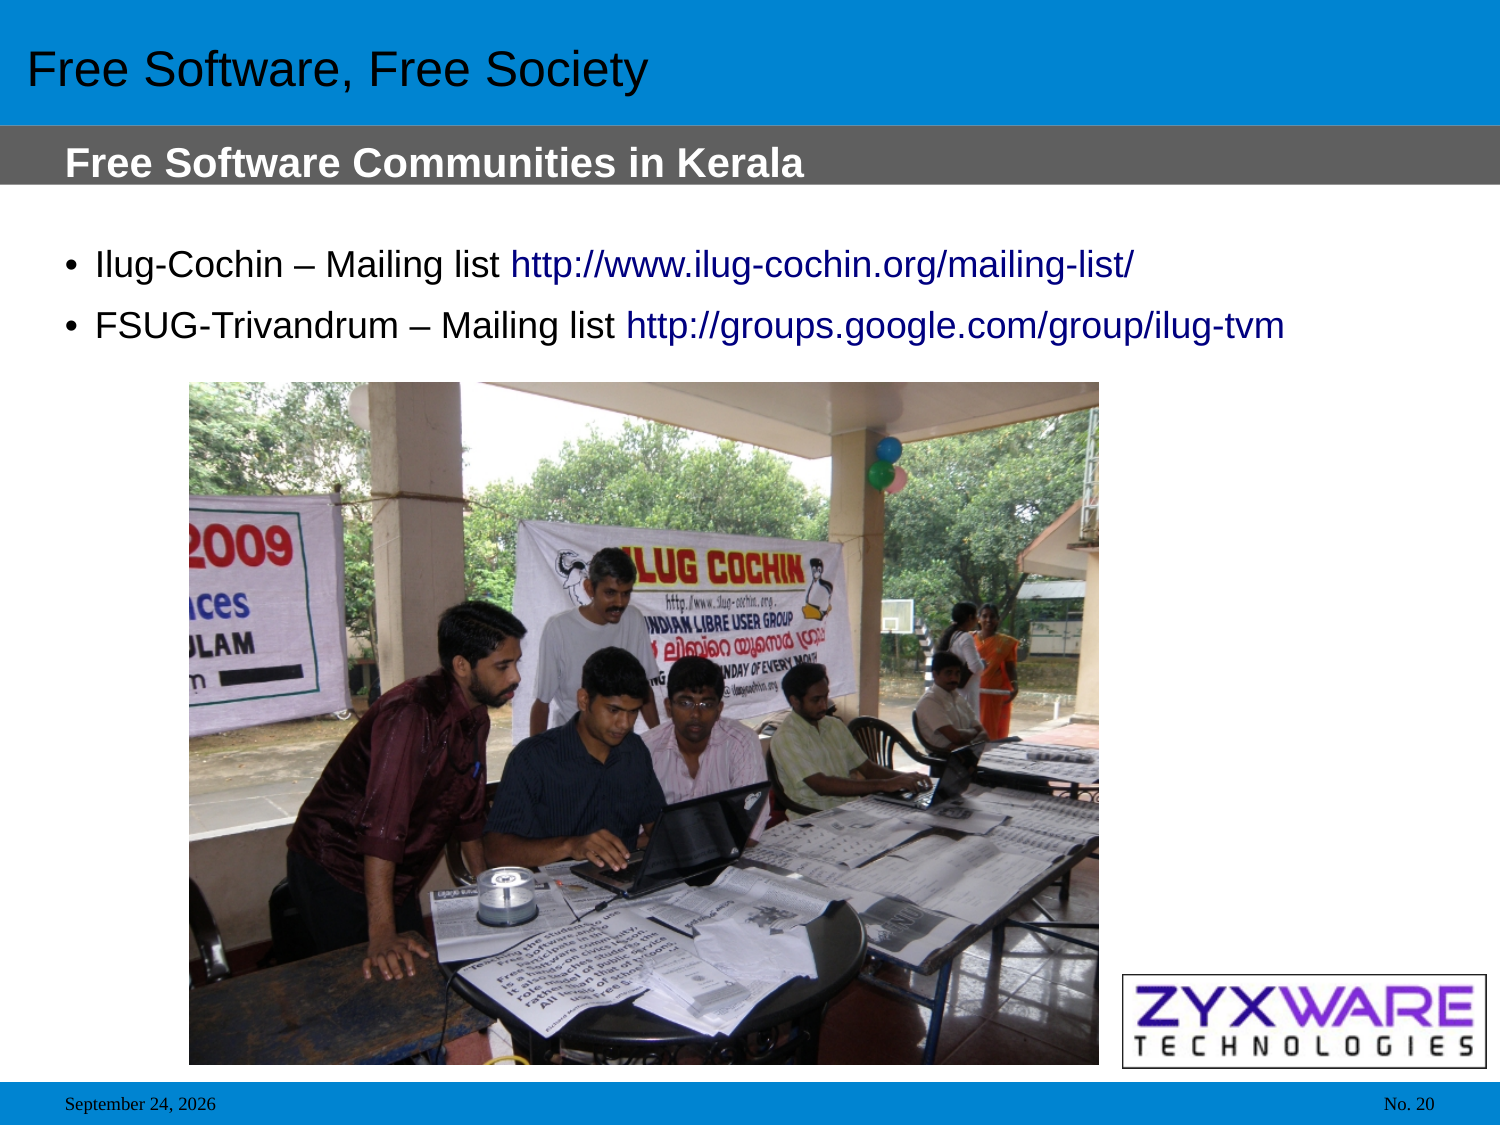

# Free Software Communities in Kerala
Ilug-Cochin – Mailing list http://www.ilug-cochin.org/mailing-list/
FSUG-Trivandrum – Mailing list http://groups.google.com/group/ilug-tvm
20